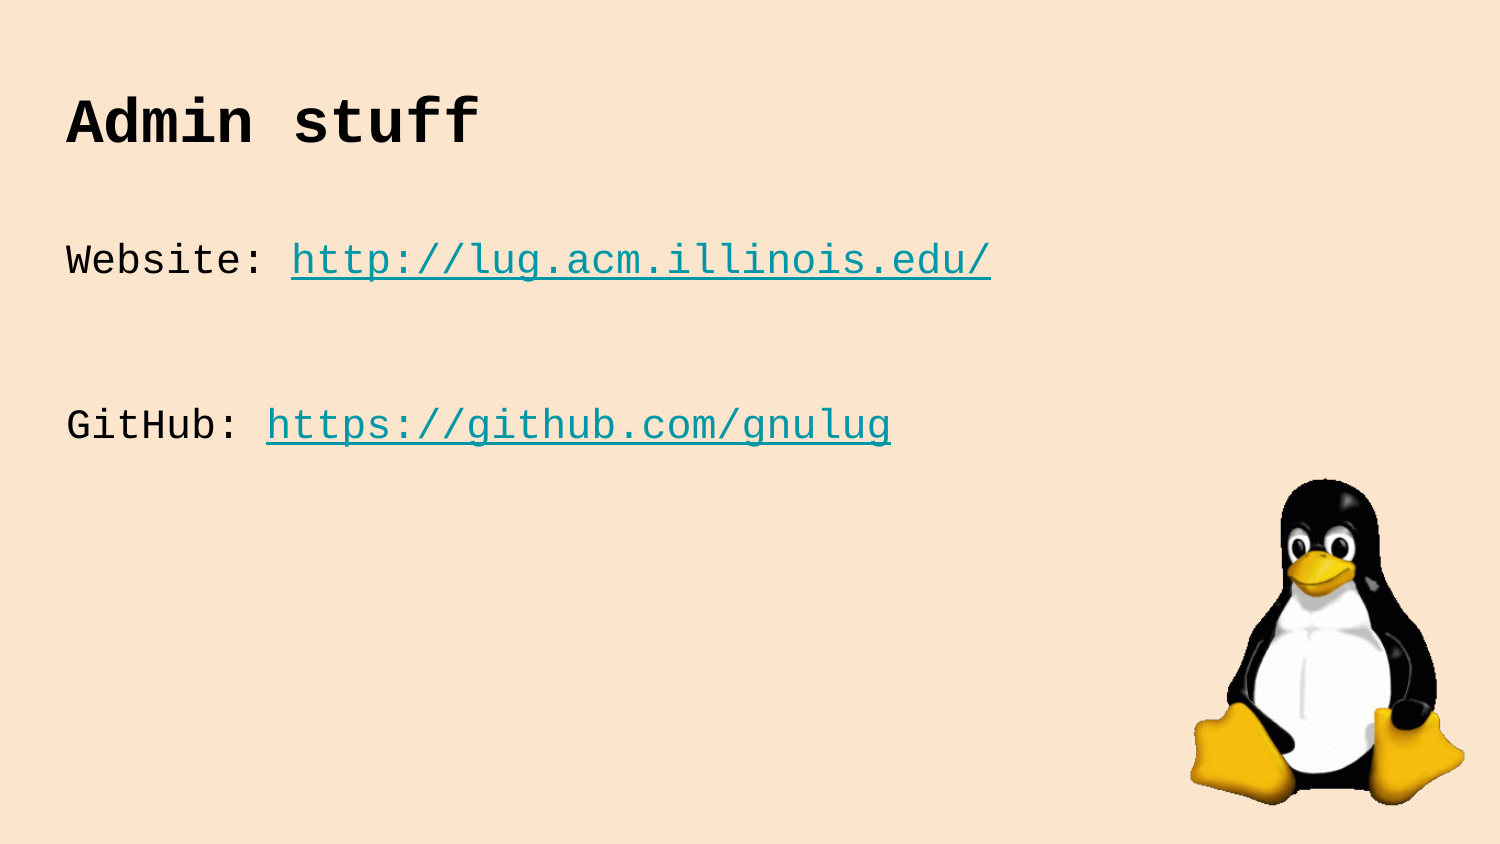

# Admin stuff
Website: http://lug.acm.illinois.edu/
GitHub: https://github.com/gnulug